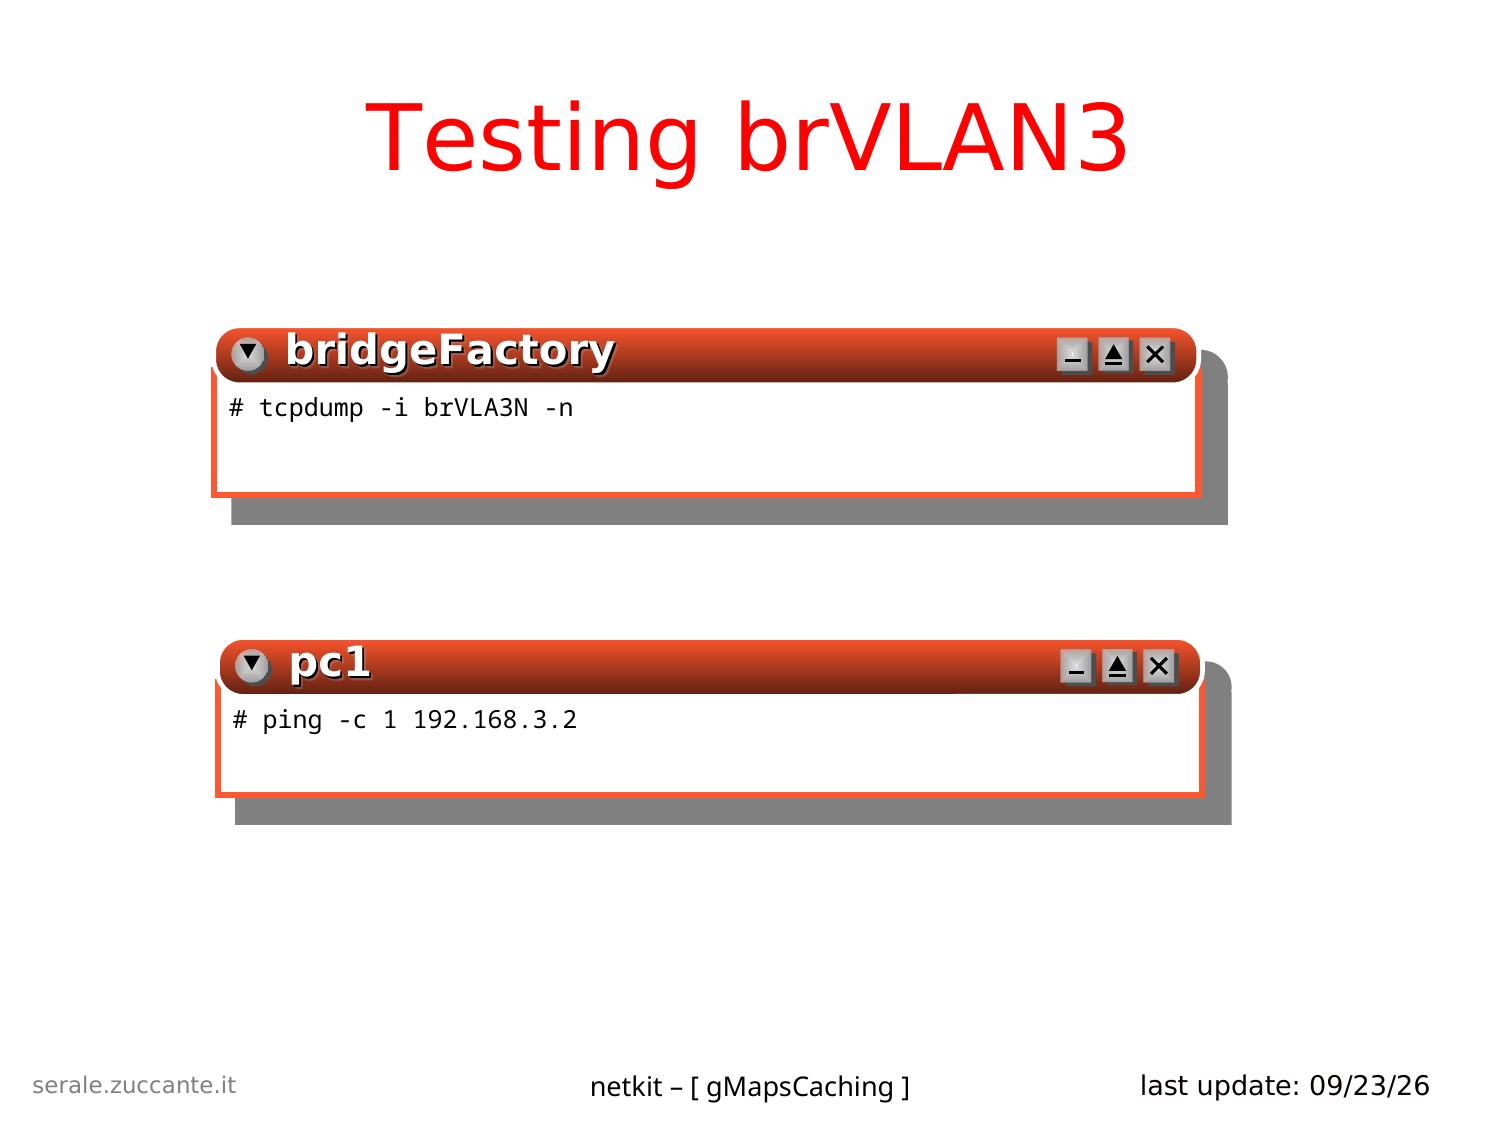

# Testing brVLAN3
bridgeFactory
# tcpdump -i brVLA3N -n
pc1
# ping -c 1 192.168.3.2
gMapsCaching